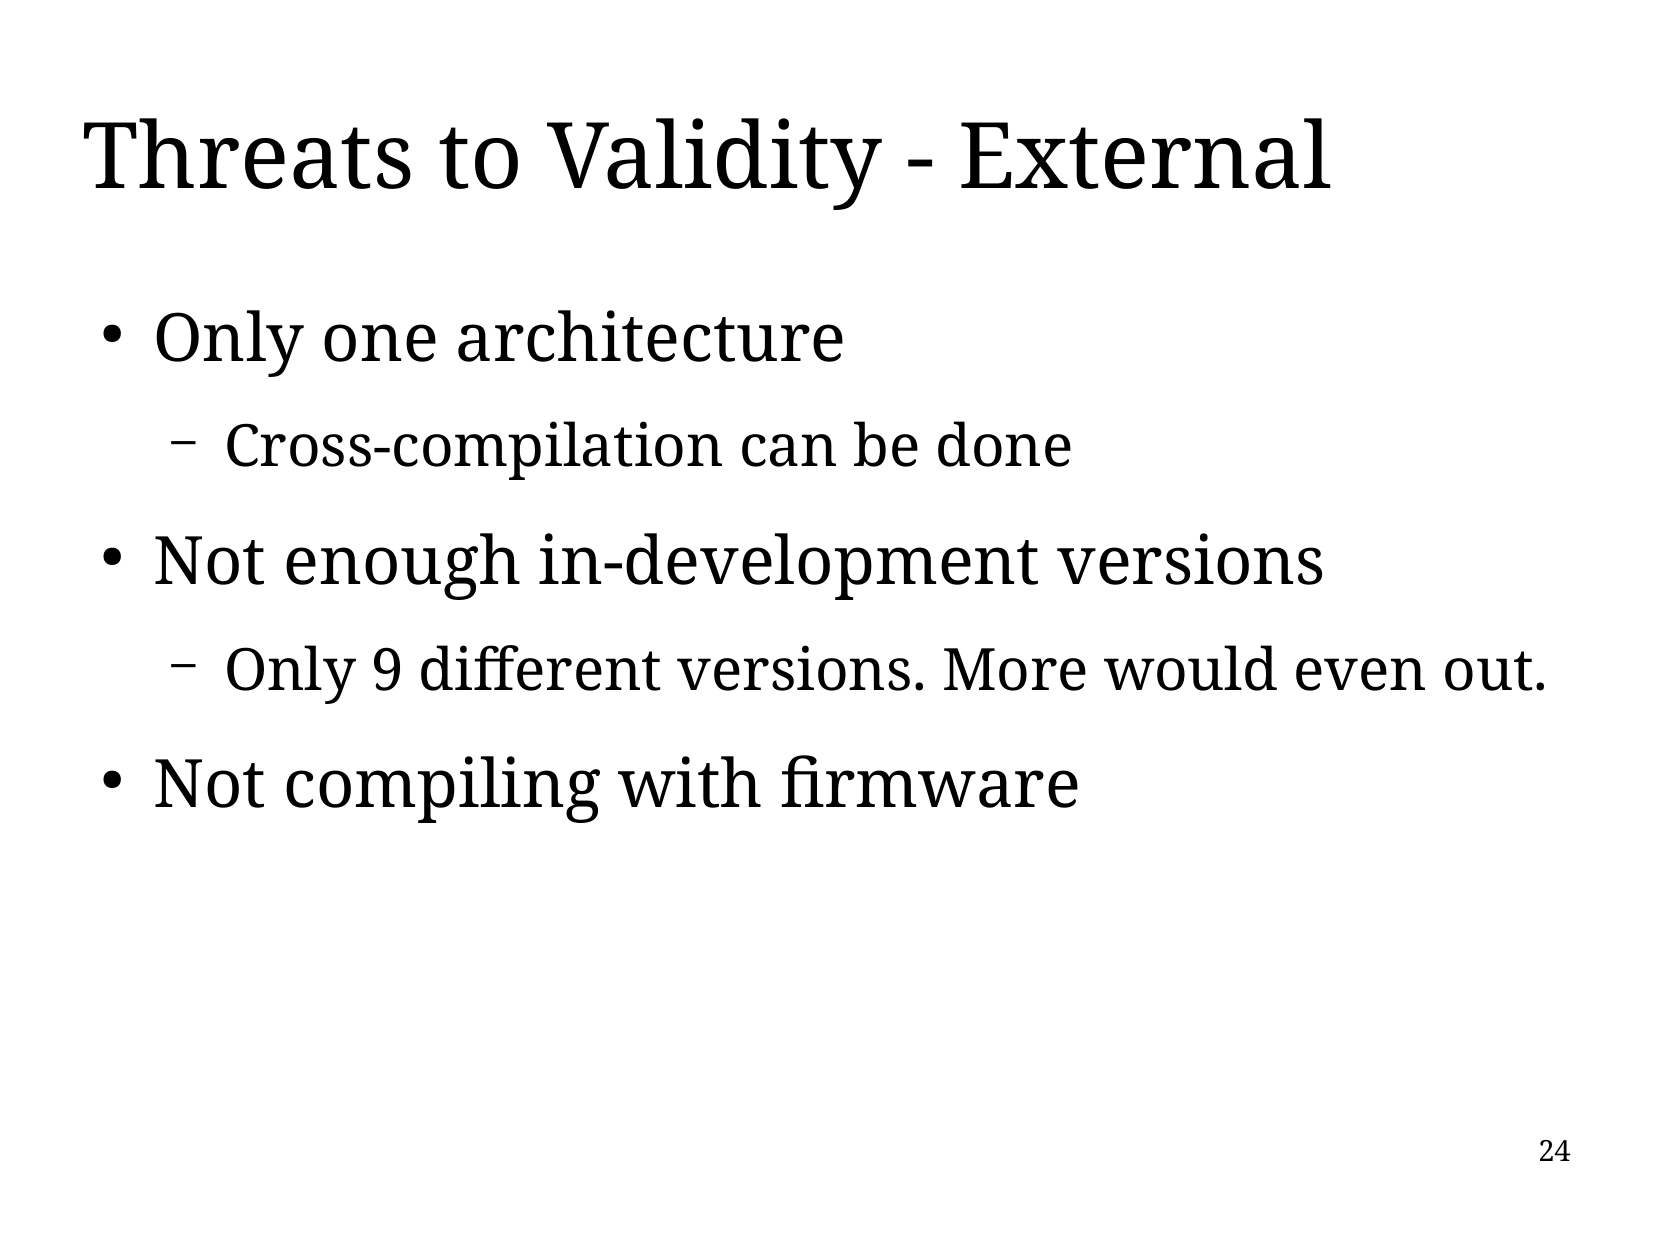

# Threats to Validity - External
Only one architecture
Cross-compilation can be done
Not enough in-development versions
Only 9 different versions. More would even out.
Not compiling with firmware
24